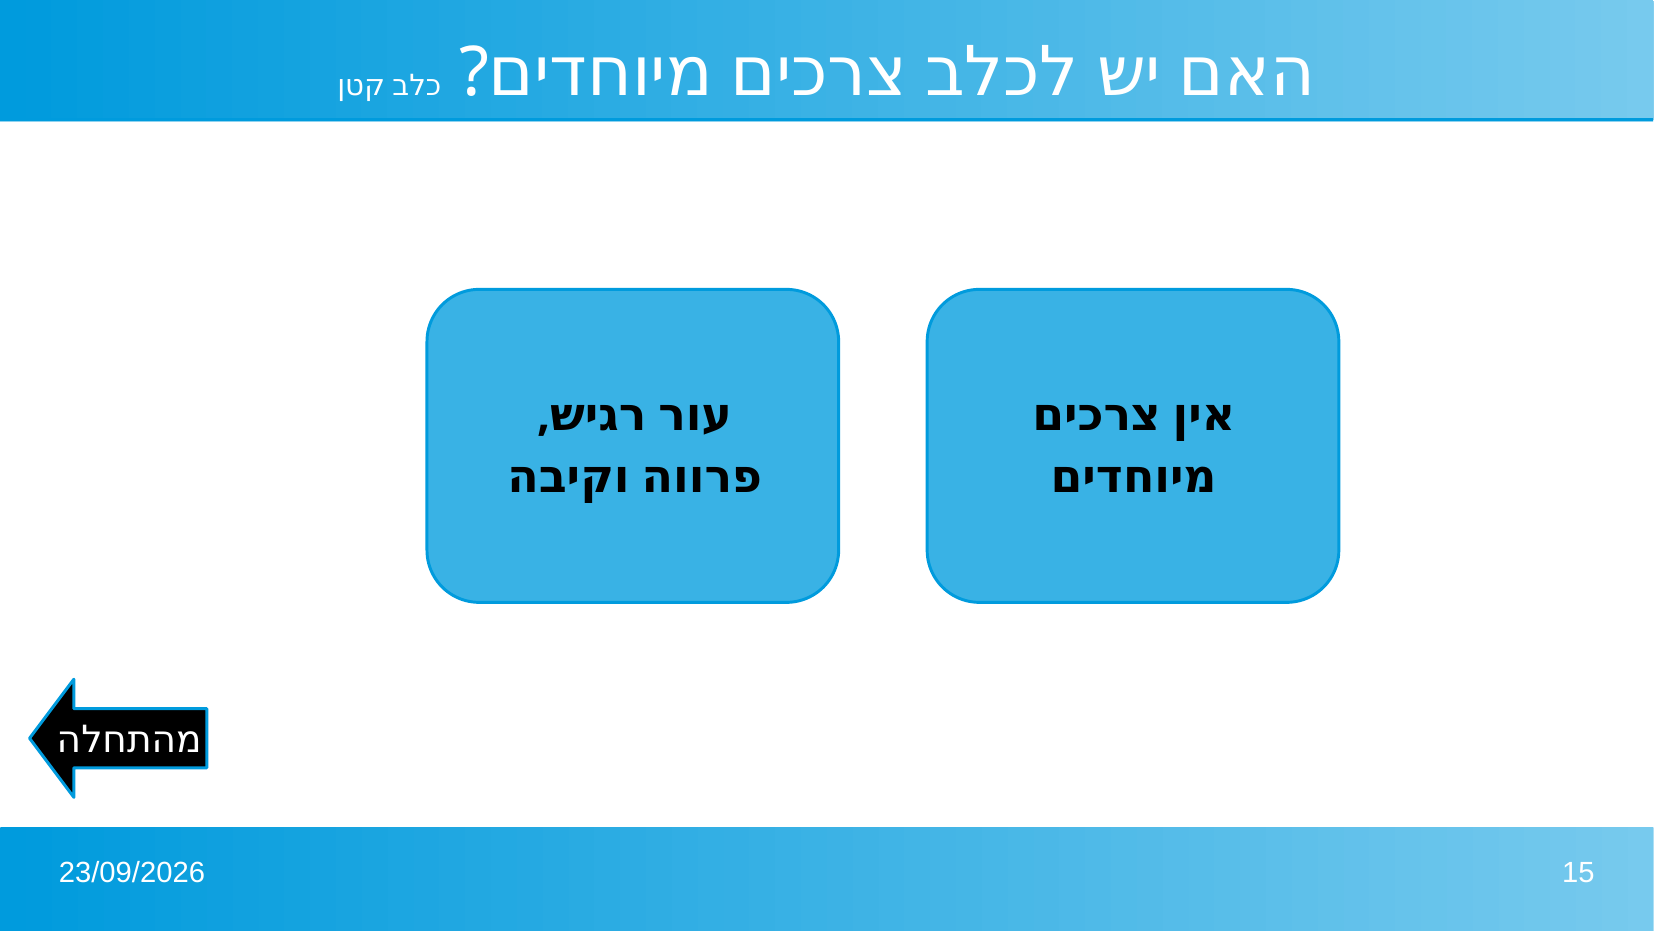

# האם יש לכלב צרכים מיוחדים? כלב קטן
עור רגיש, פרווה וקיבה
אין צרכים מיוחדים
מהתחלה
15